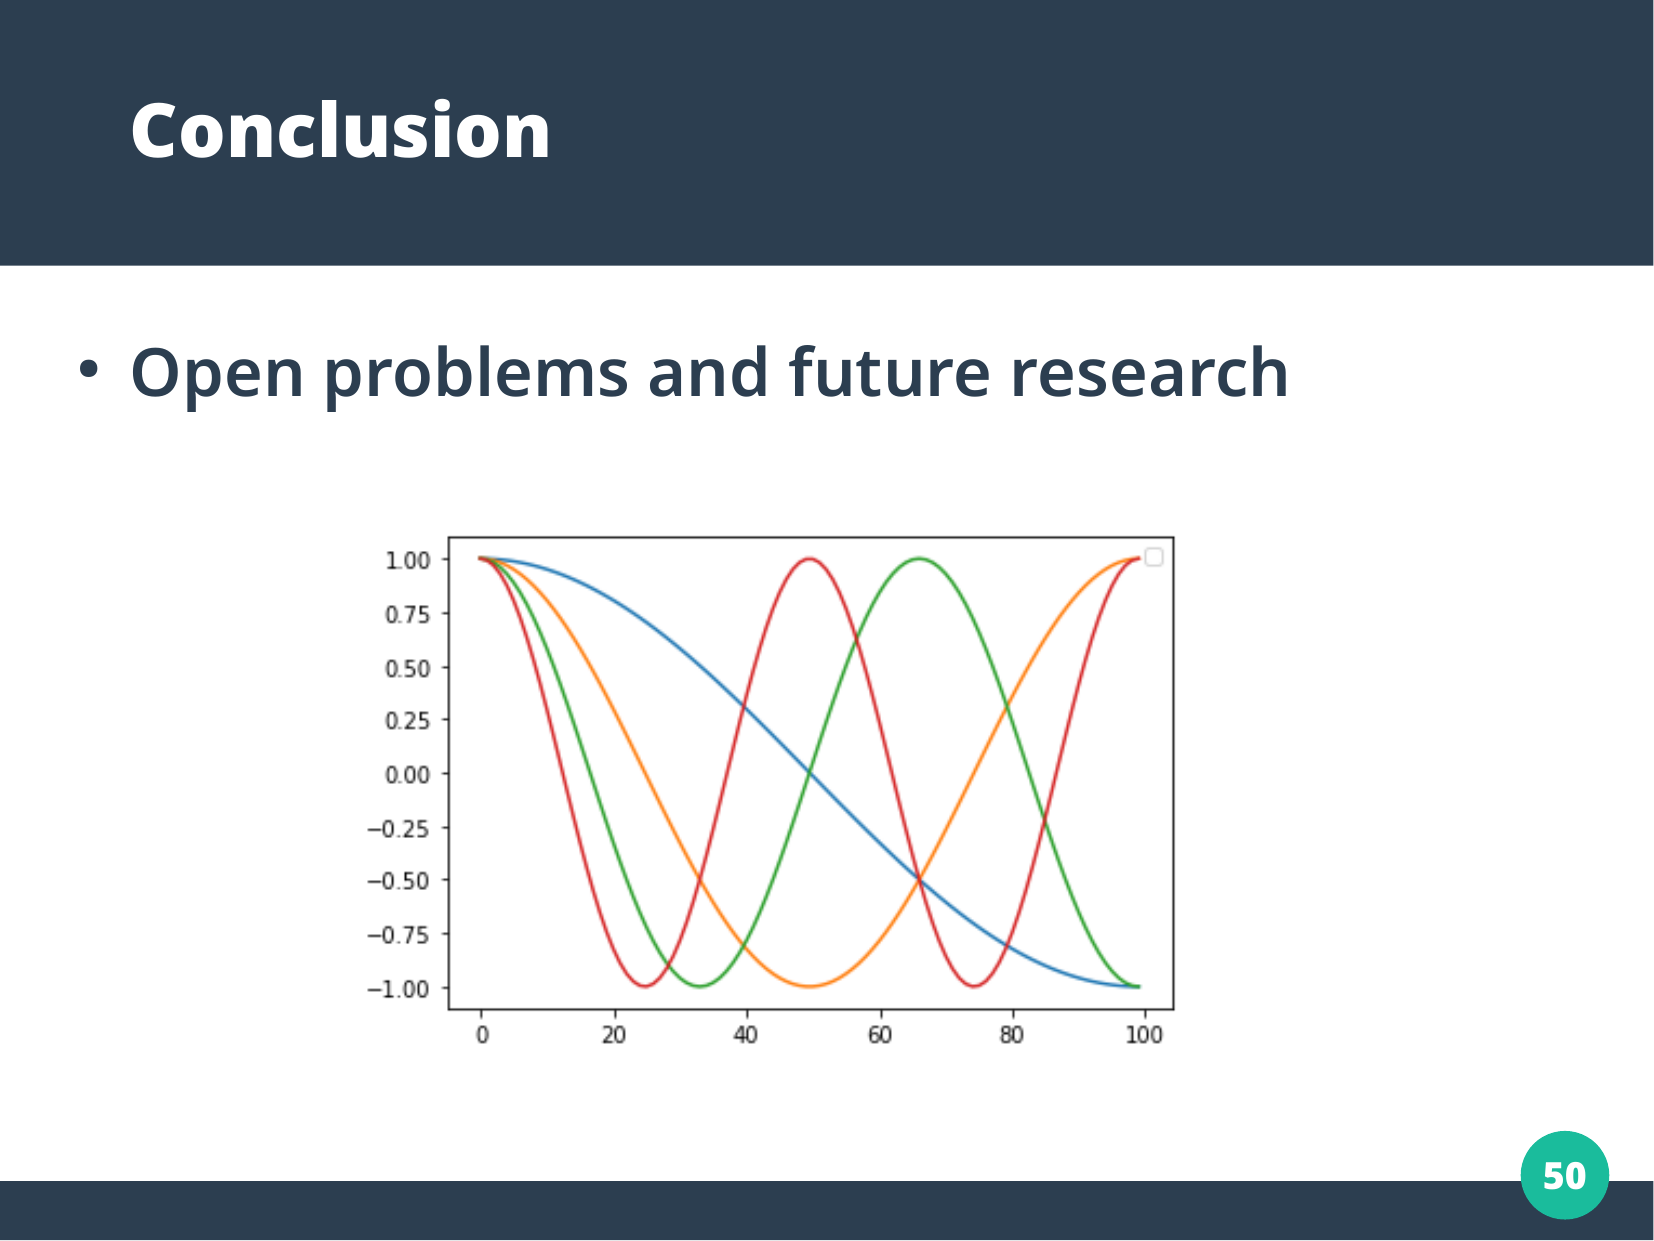

# Conclusion
Open problems and future research
50